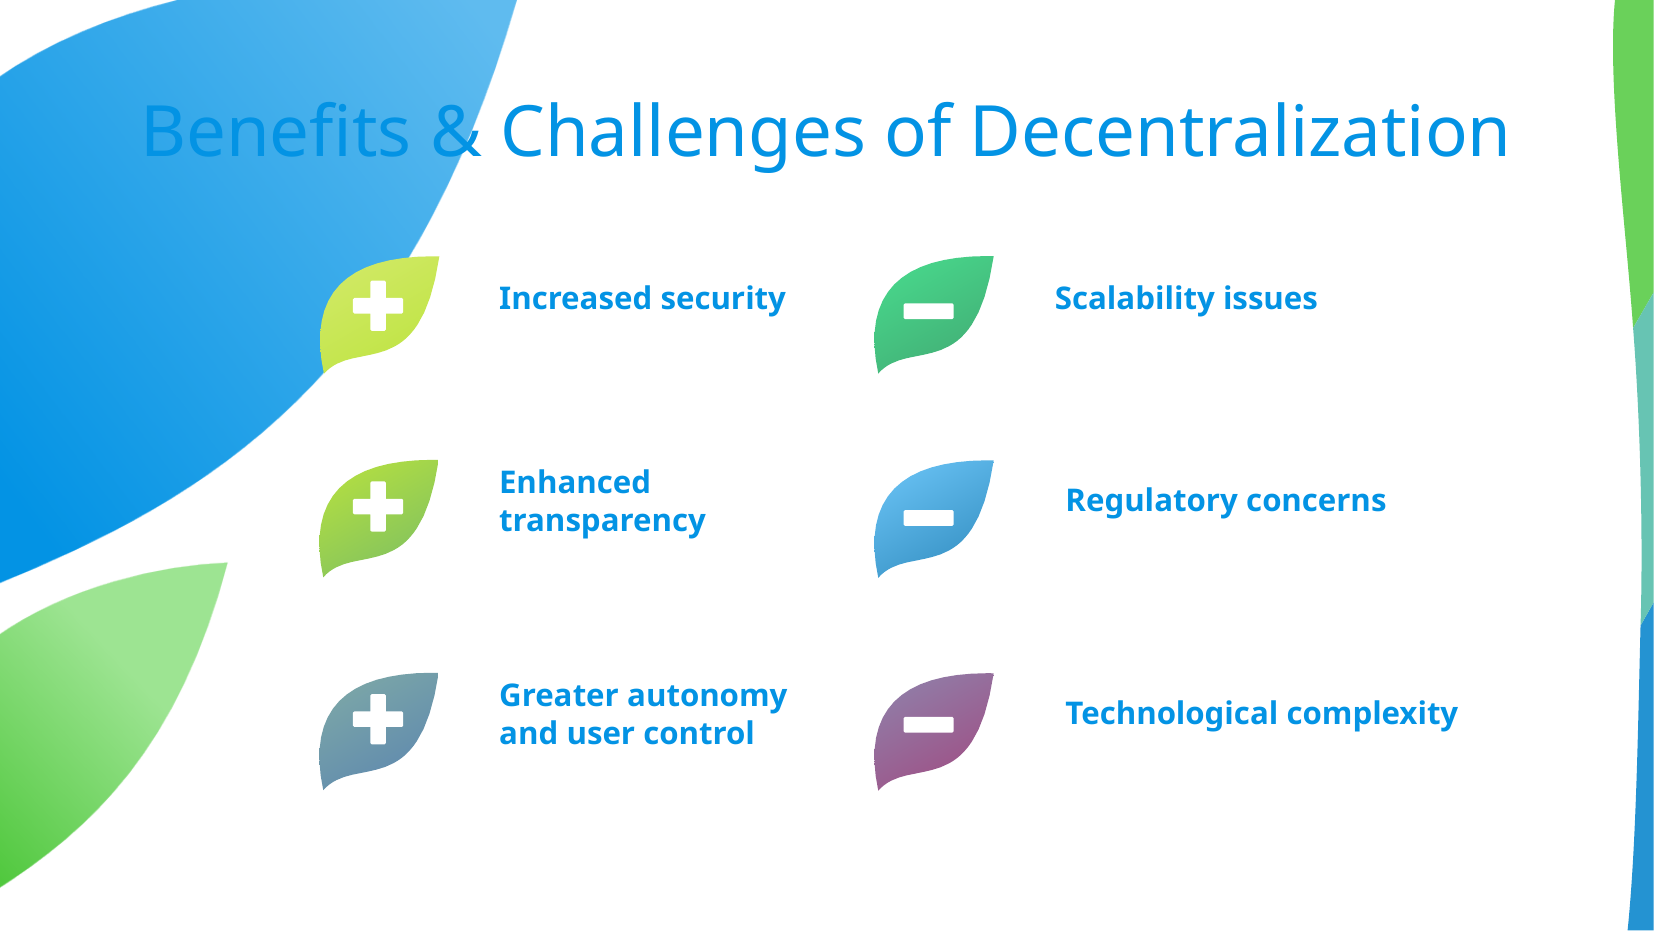

Benefits & Challenges of Decentralization
Increased security
Scalability issues
Enhanced transparency
Regulatory concerns
Greater autonomy and user control
Technological complexity